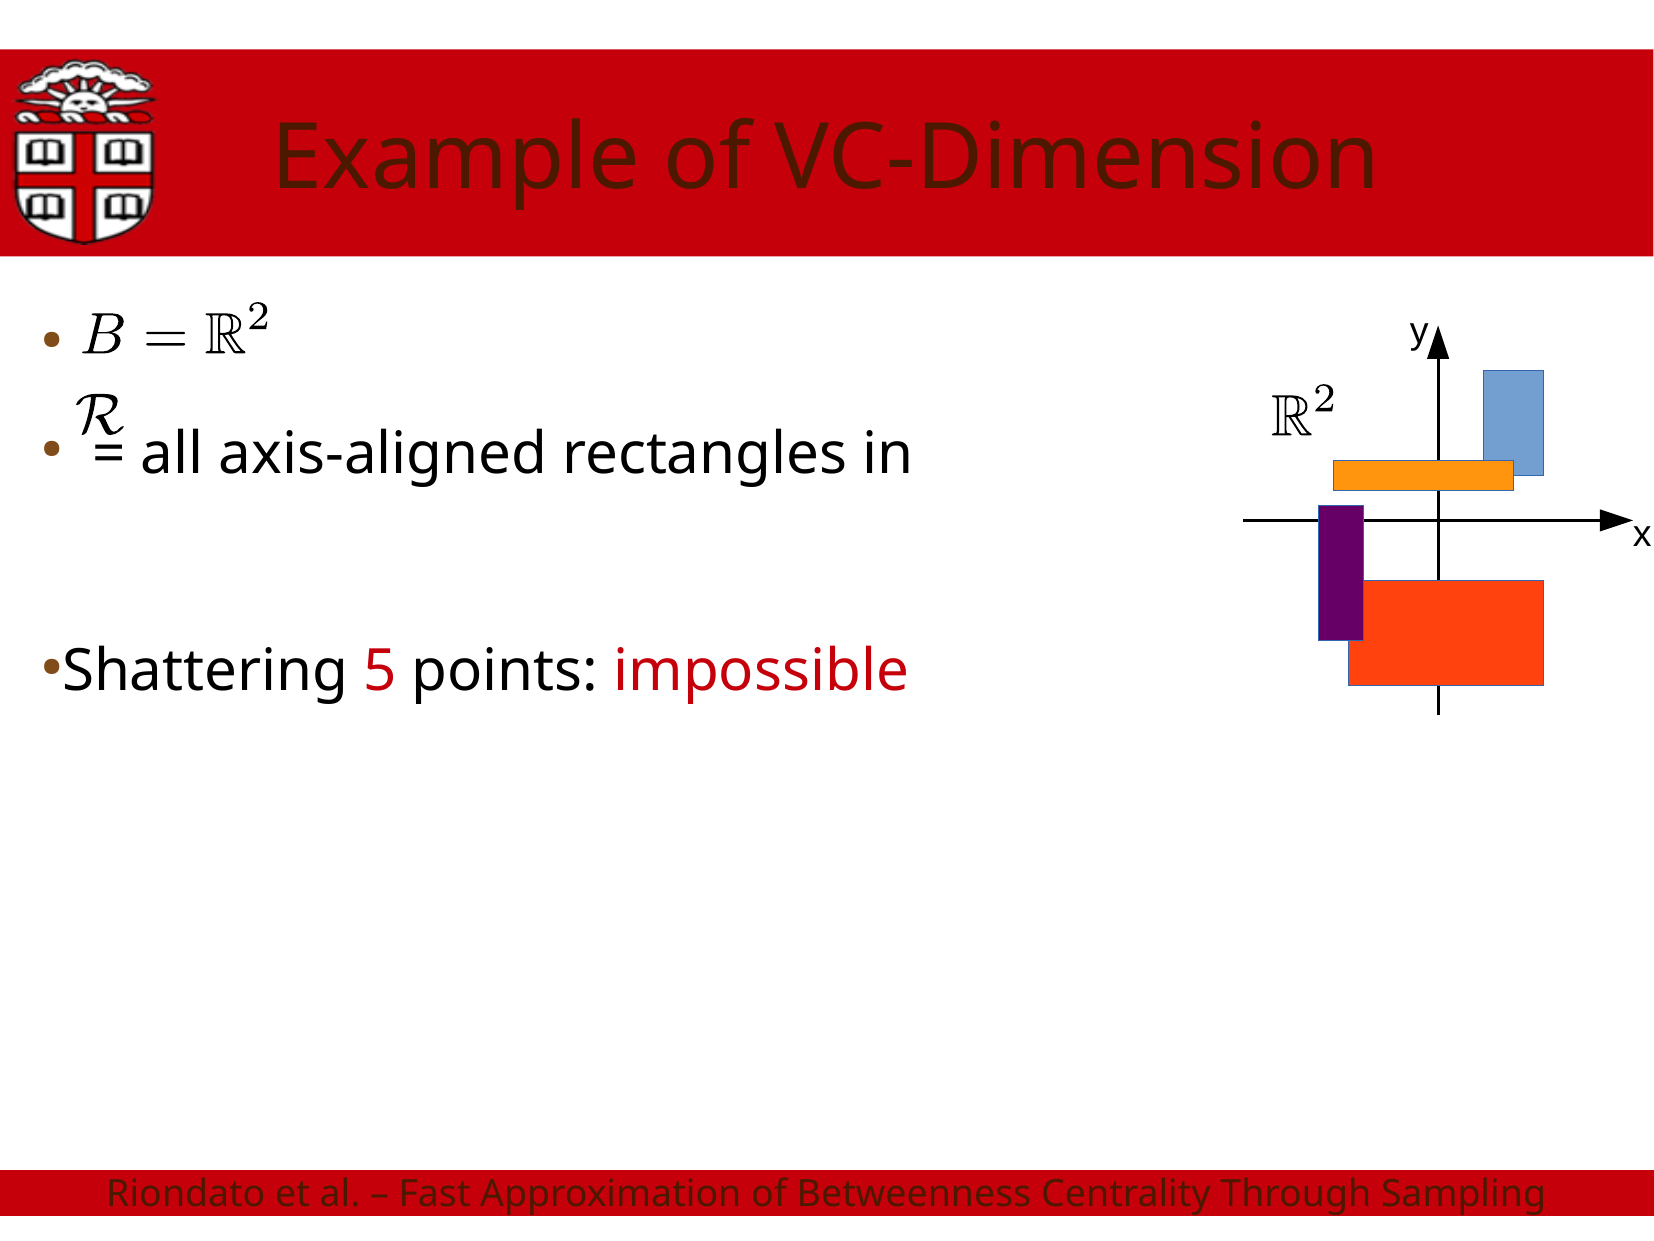

Example of VC-Dimension
#
 = all axis-aligned rectangles in
Shattering 5 points: impossible
y
x
Riondato et al. – Fast Approximation of Betweenness Centrality Through Sampling